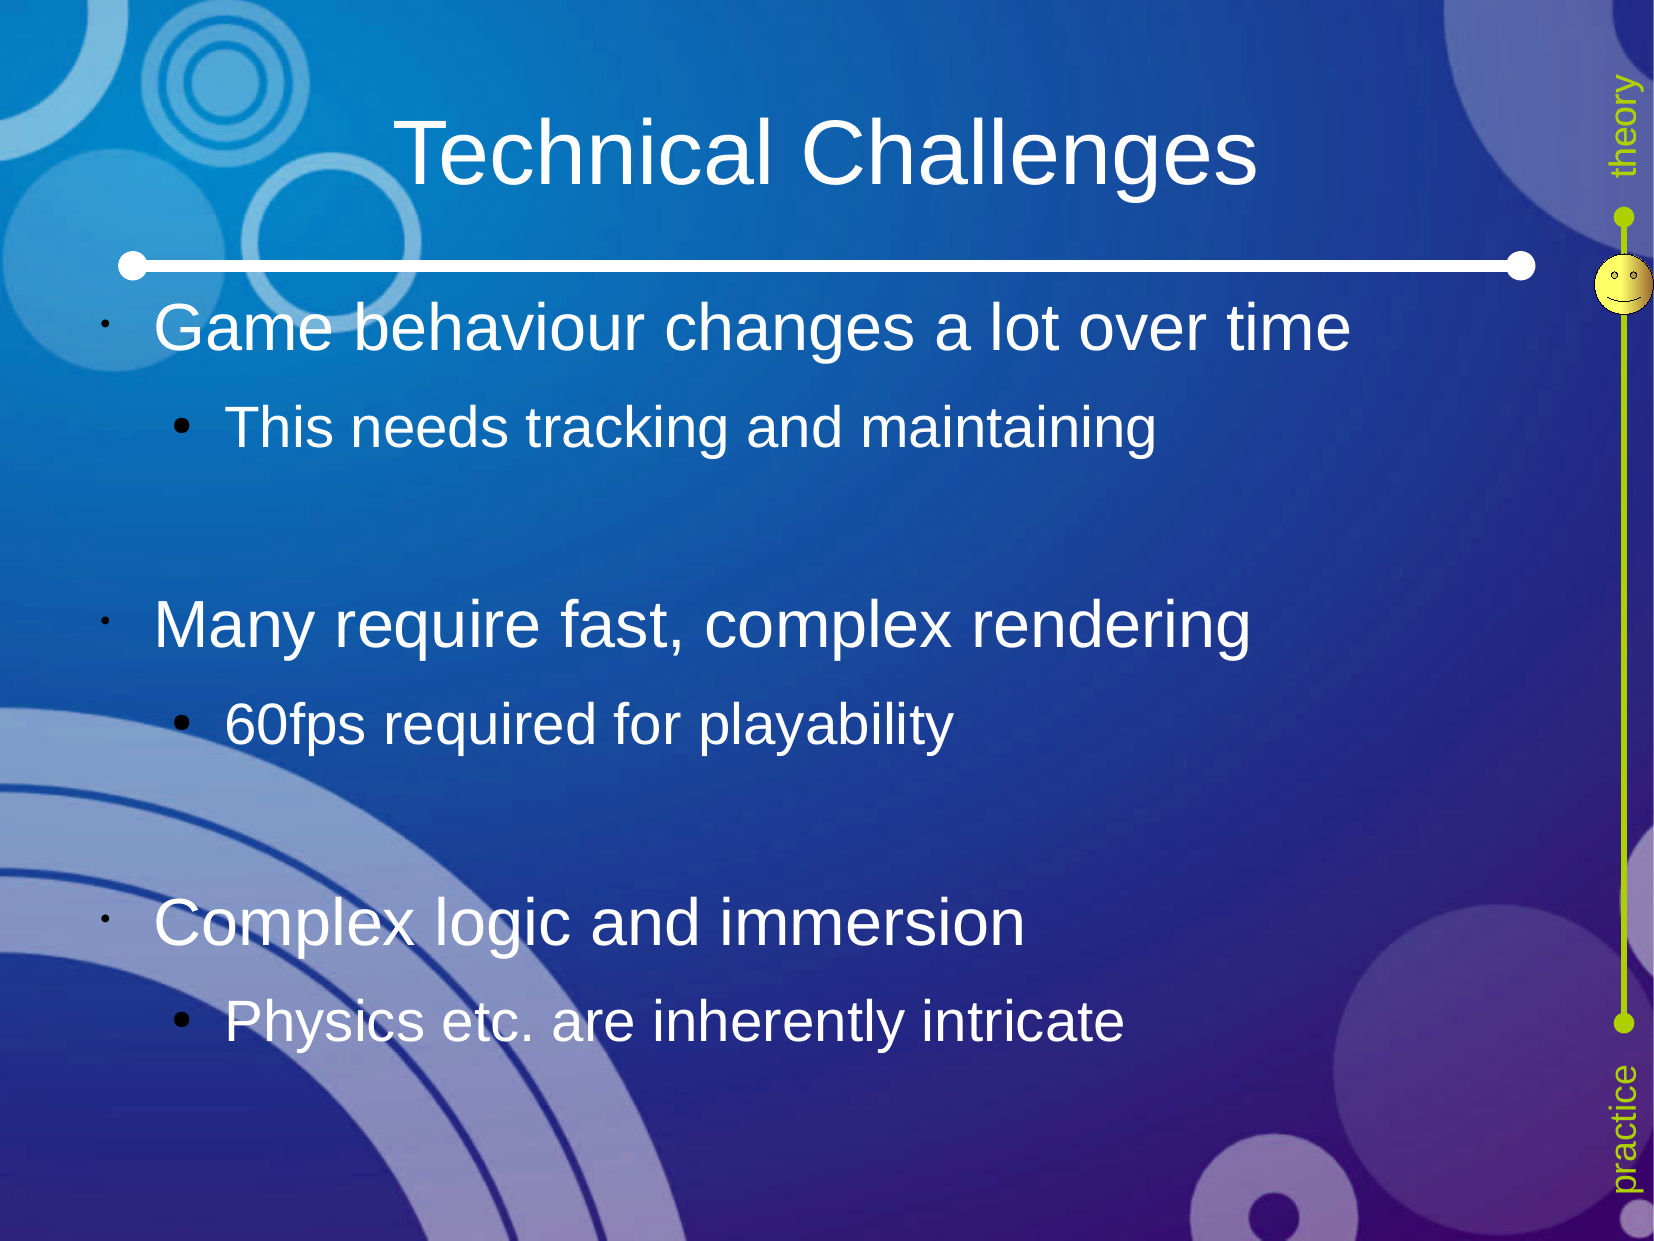

# Technical Challenges
Game behaviour changes a lot over time
This needs tracking and maintaining
Many require fast, complex rendering
60fps required for playability
Complex logic and immersion
Physics etc. are inherently intricate